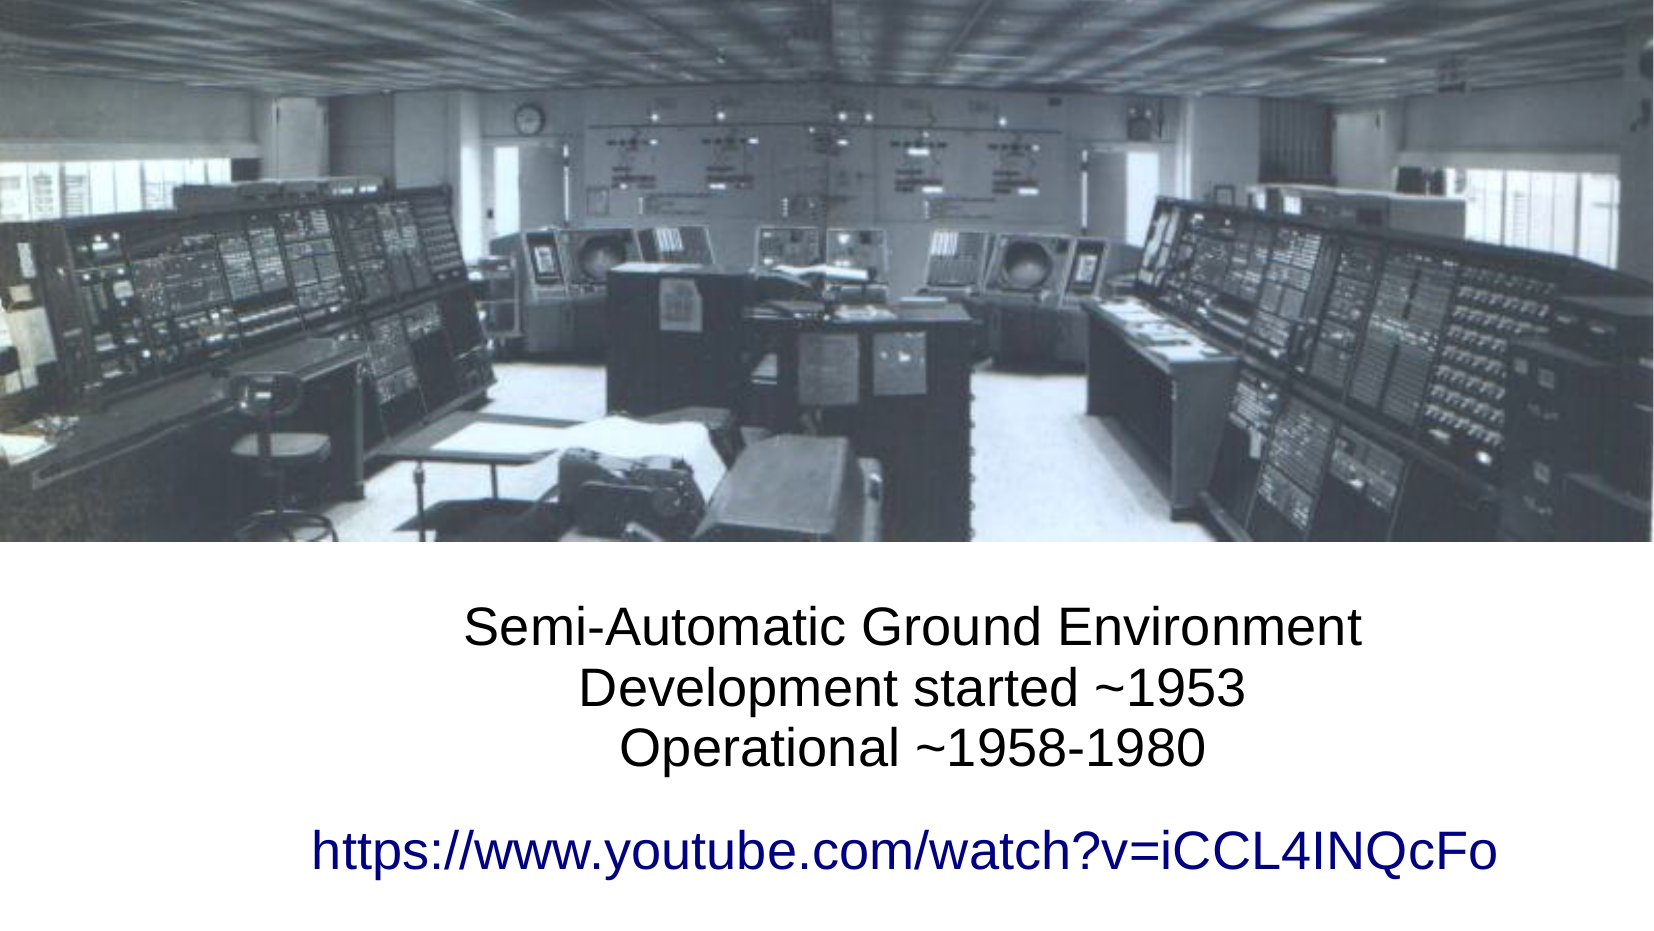

Semi-Automatic Ground Environment
Development started ~1953
Operational ~1958-1980
https://www.youtube.com/watch?v=iCCL4INQcFo